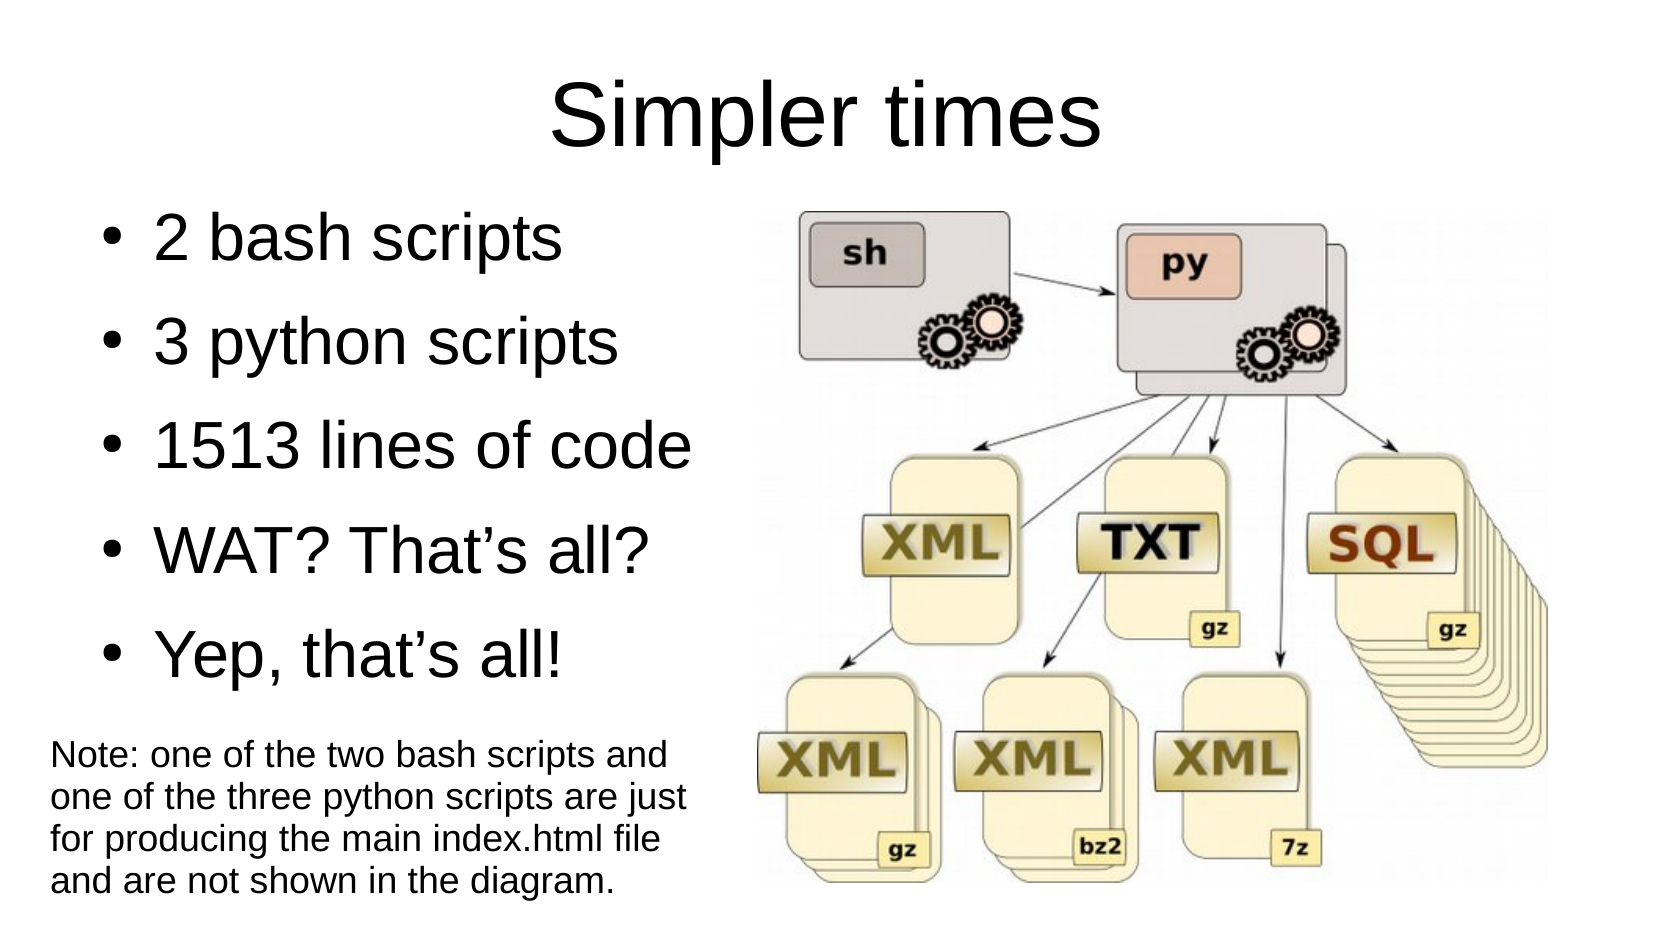

# Simpler times
2 bash scripts
3 python scripts
1513 lines of code
WAT? That’s all?
Yep, that’s all!
Note: one of the two bash scripts and one of the three python scripts are just for producing the main index.html file and are not shown in the diagram.